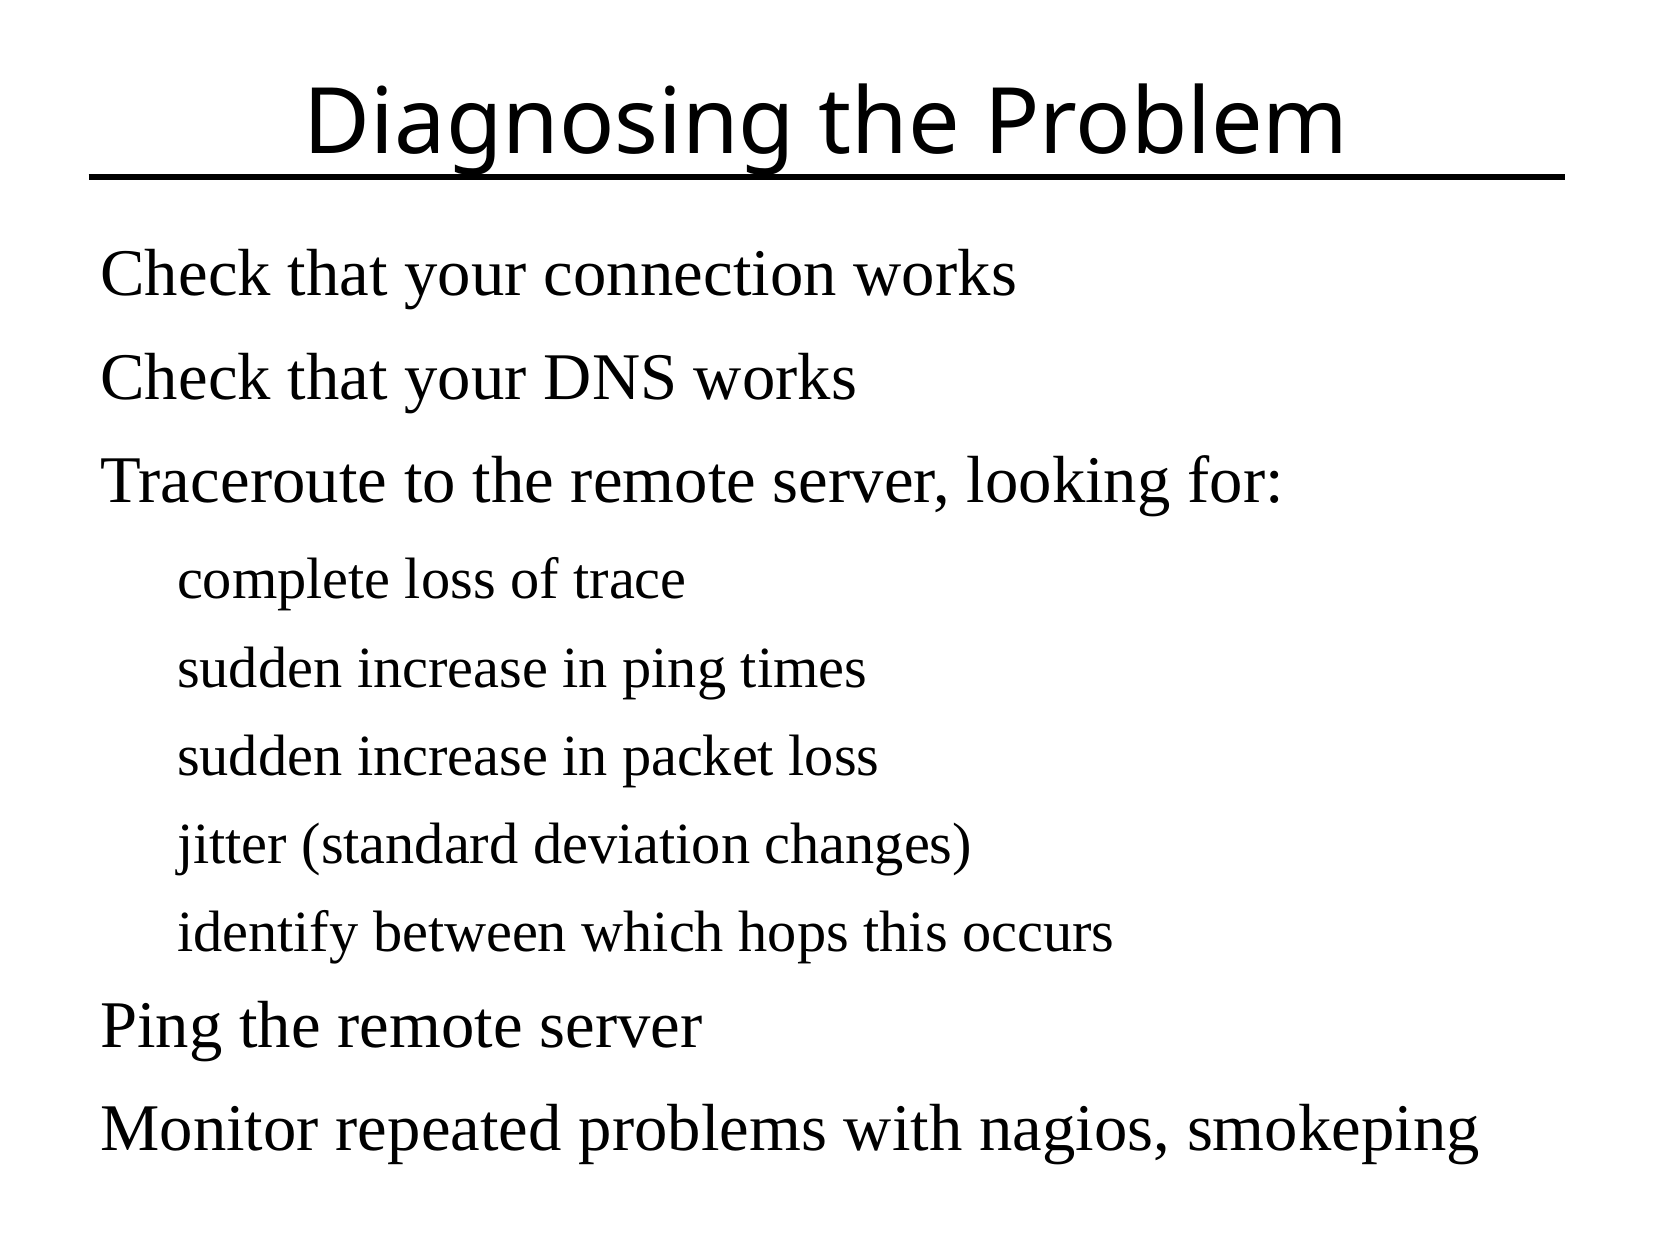

# Diagnosing the Problem
Check that your connection works
Check that your DNS works
Traceroute to the remote server, looking for:
complete loss of trace
sudden increase in ping times
sudden increase in packet loss
jitter (standard deviation changes)
identify between which hops this occurs
Ping the remote server
Monitor repeated problems with nagios, smokeping